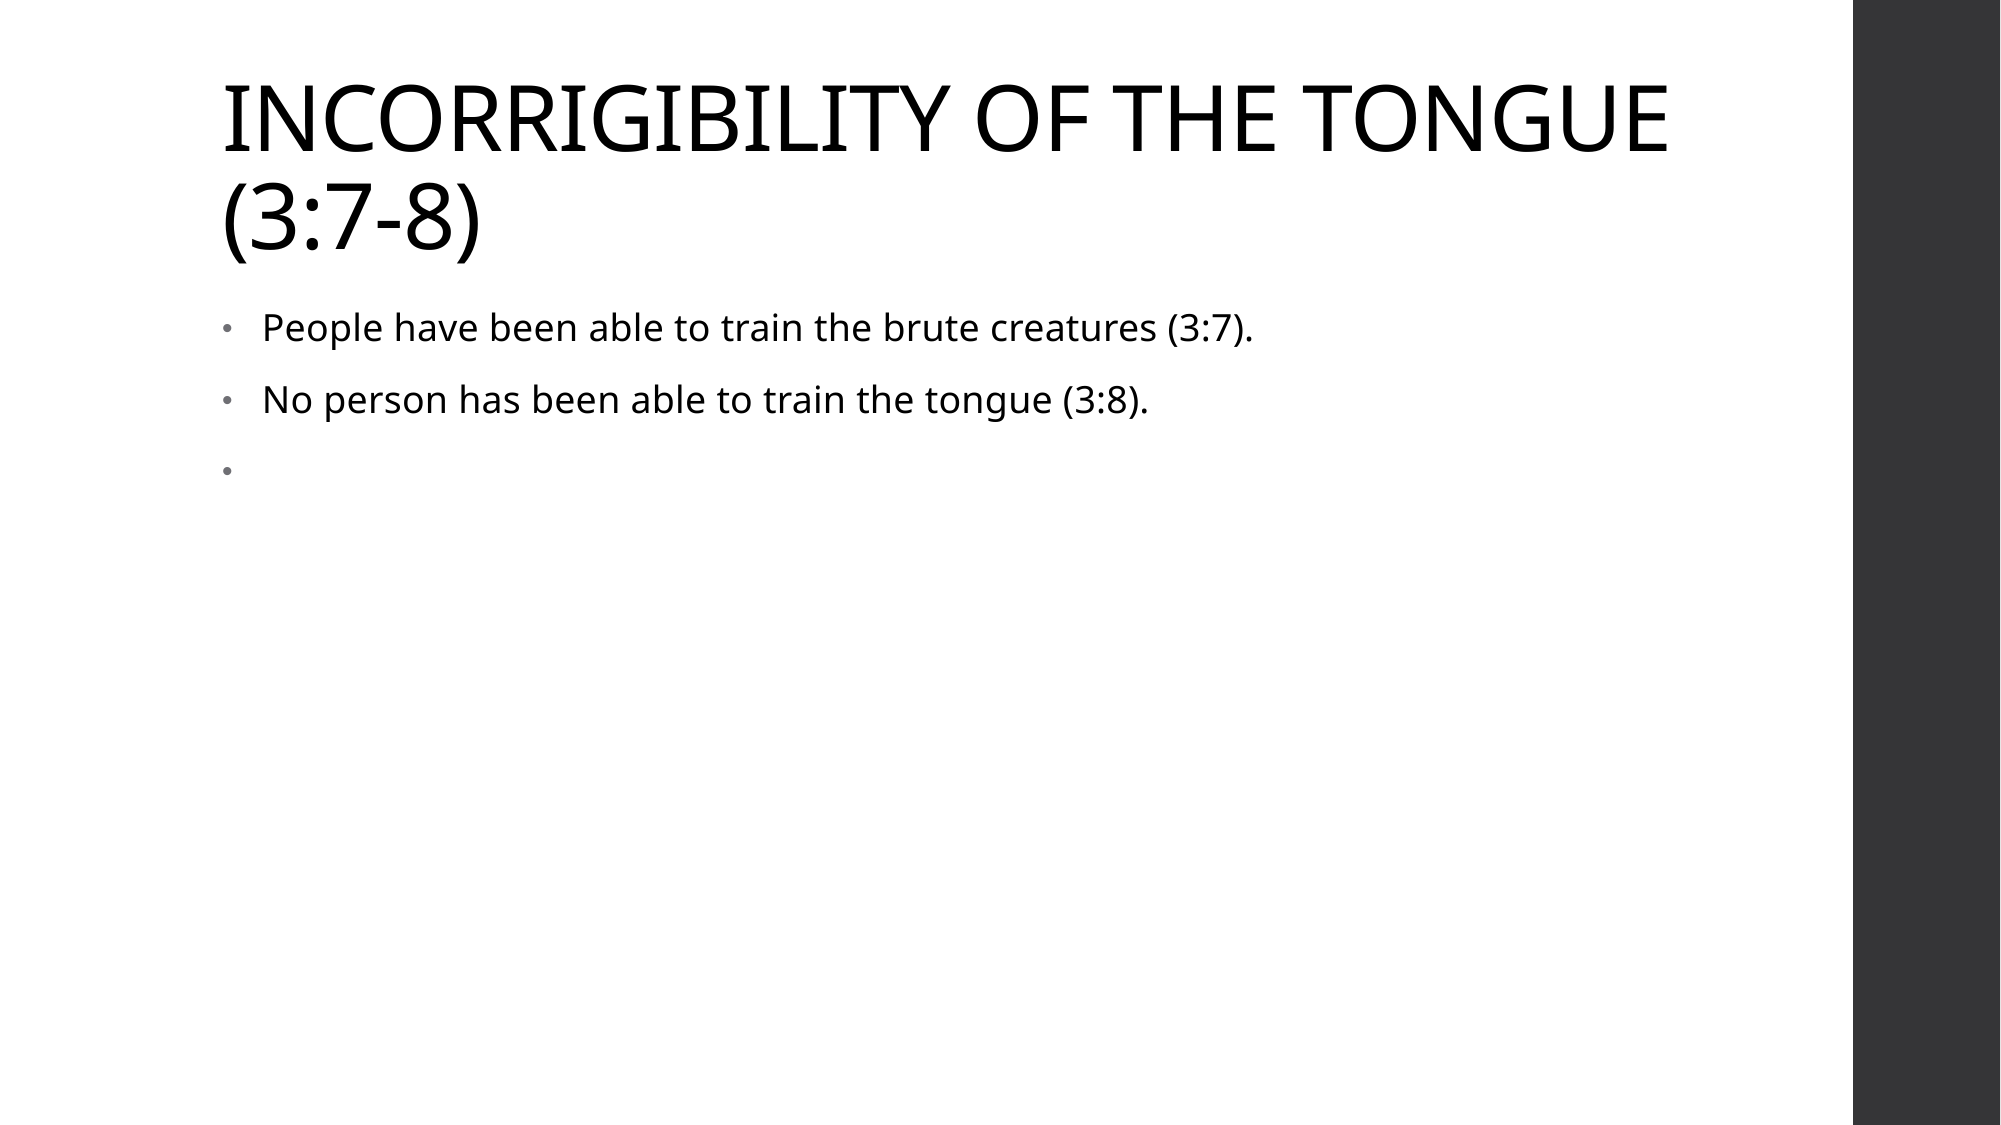

# INCORRIGIBILITY OF THE TONGUE (3:7-8)
 People have been able to train the brute creatures (3:7).
 No person has been able to train the tongue (3:8).